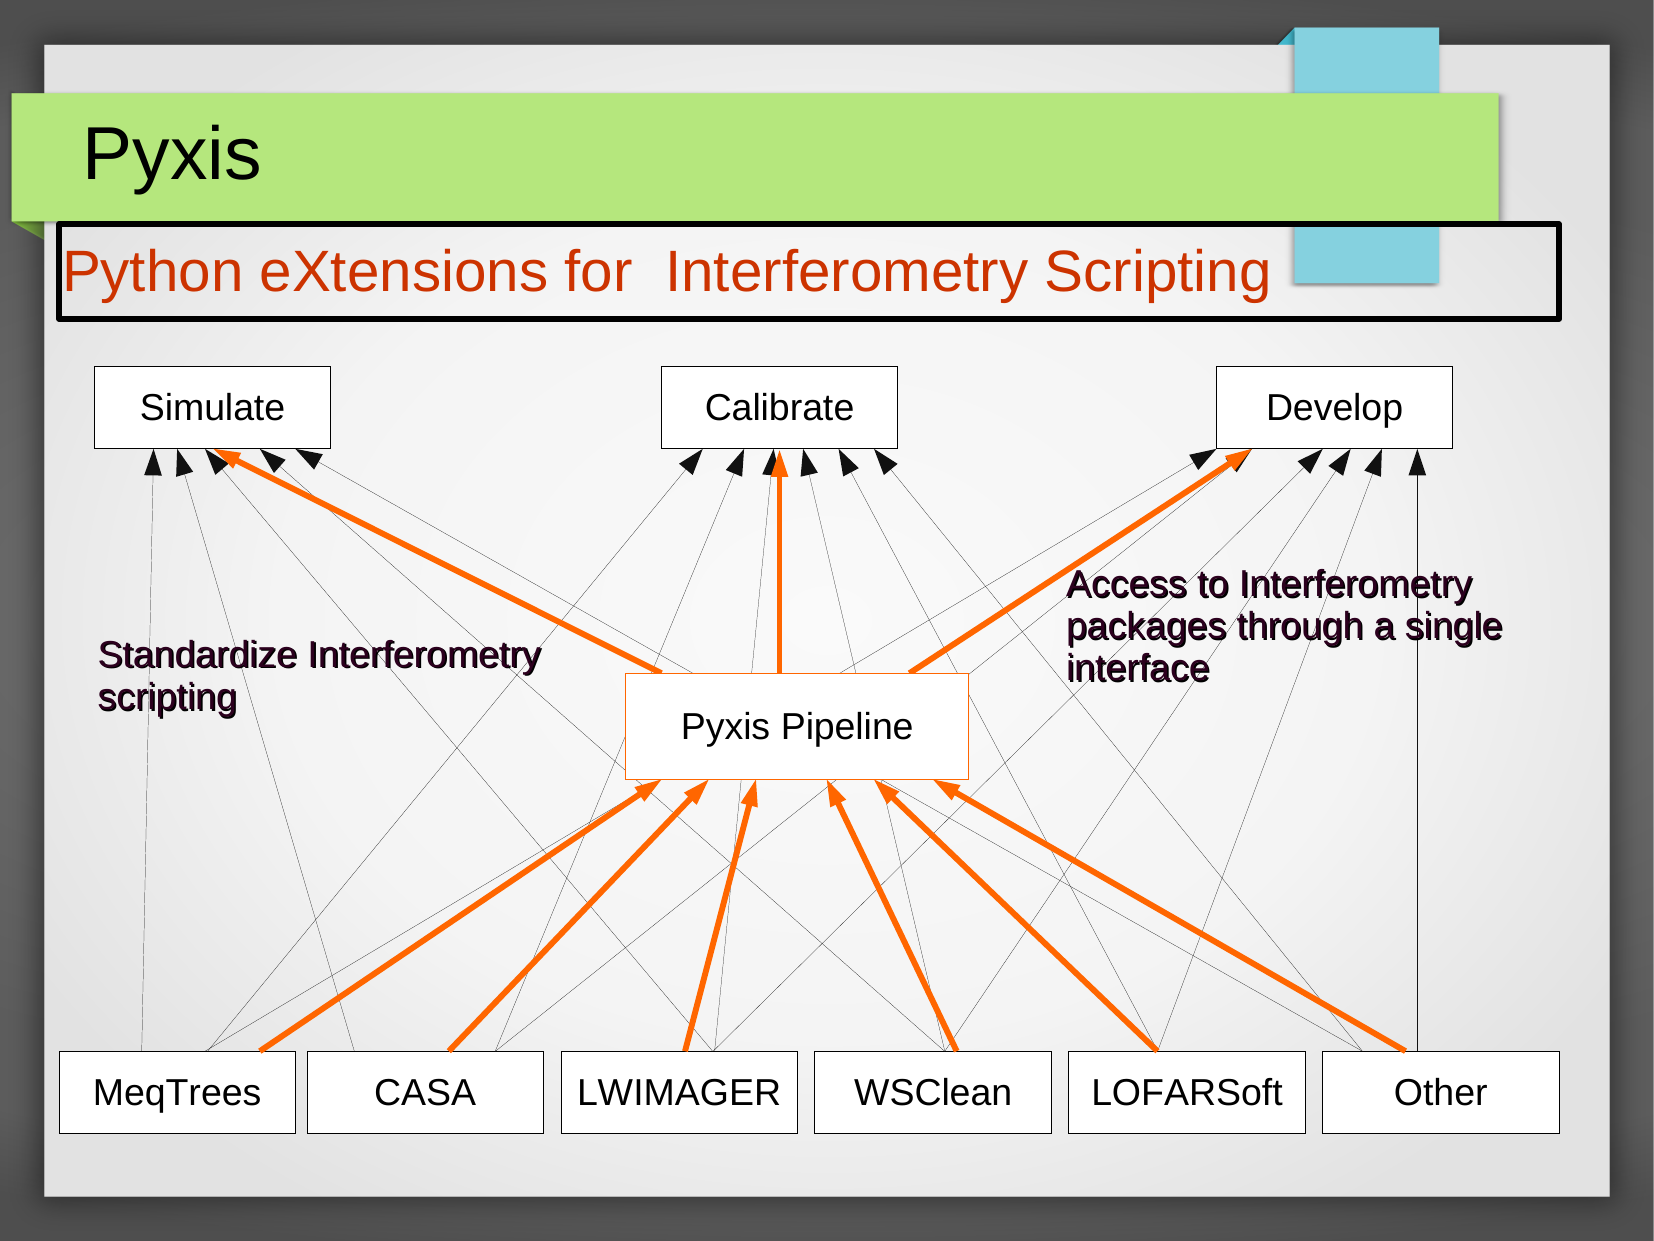

# Pyxis
Python eXtensions for Interferometry Scripting
Simulate
Calibrate
Develop
Access to Interferometry packages through a single interface
Standardize Interferometry scripting
Pyxis Pipeline
MeqTrees
CASA
LWIMAGER
WSClean
LOFARSoft
Other